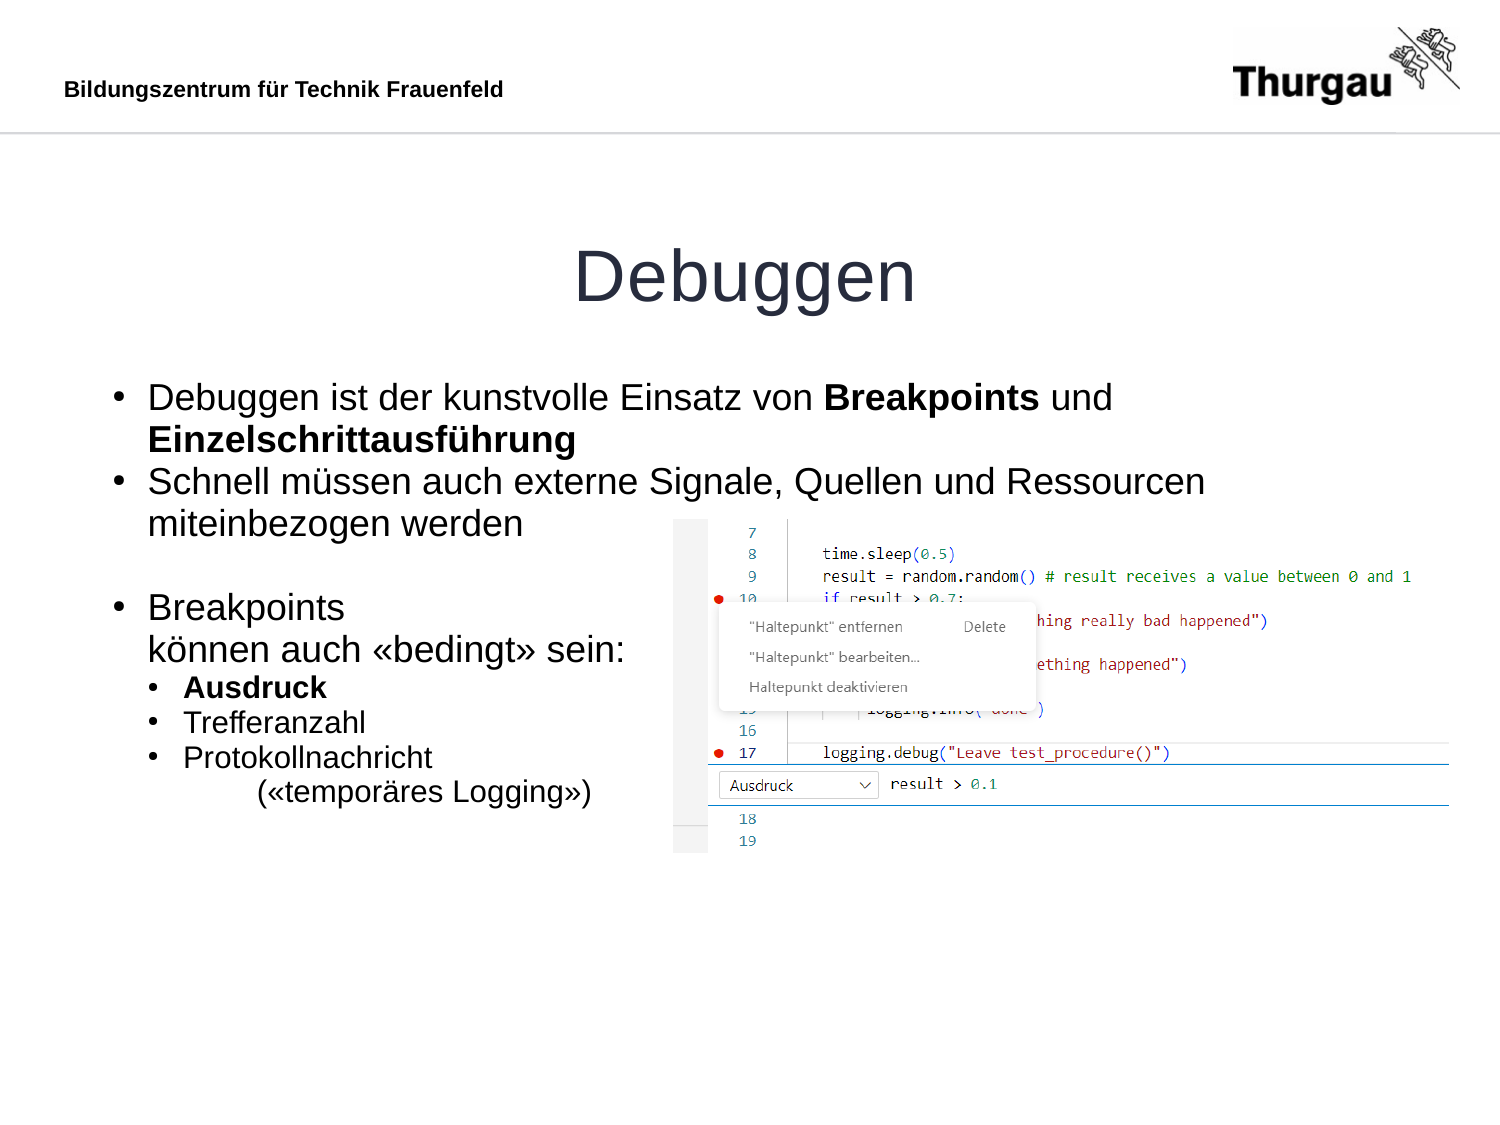

Bildungszentrum für Technik Frauenfeld
Debuggen
Debuggen ist der kunstvolle Einsatz von Breakpoints und Einzelschrittausführung
Schnell müssen auch externe Signale, Quellen und Ressourcen miteinbezogen werden
Breakpoints
können auch «bedingt» sein:
Ausdruck
Trefferanzahl
Protokollnachricht
	(«temporäres Logging»)